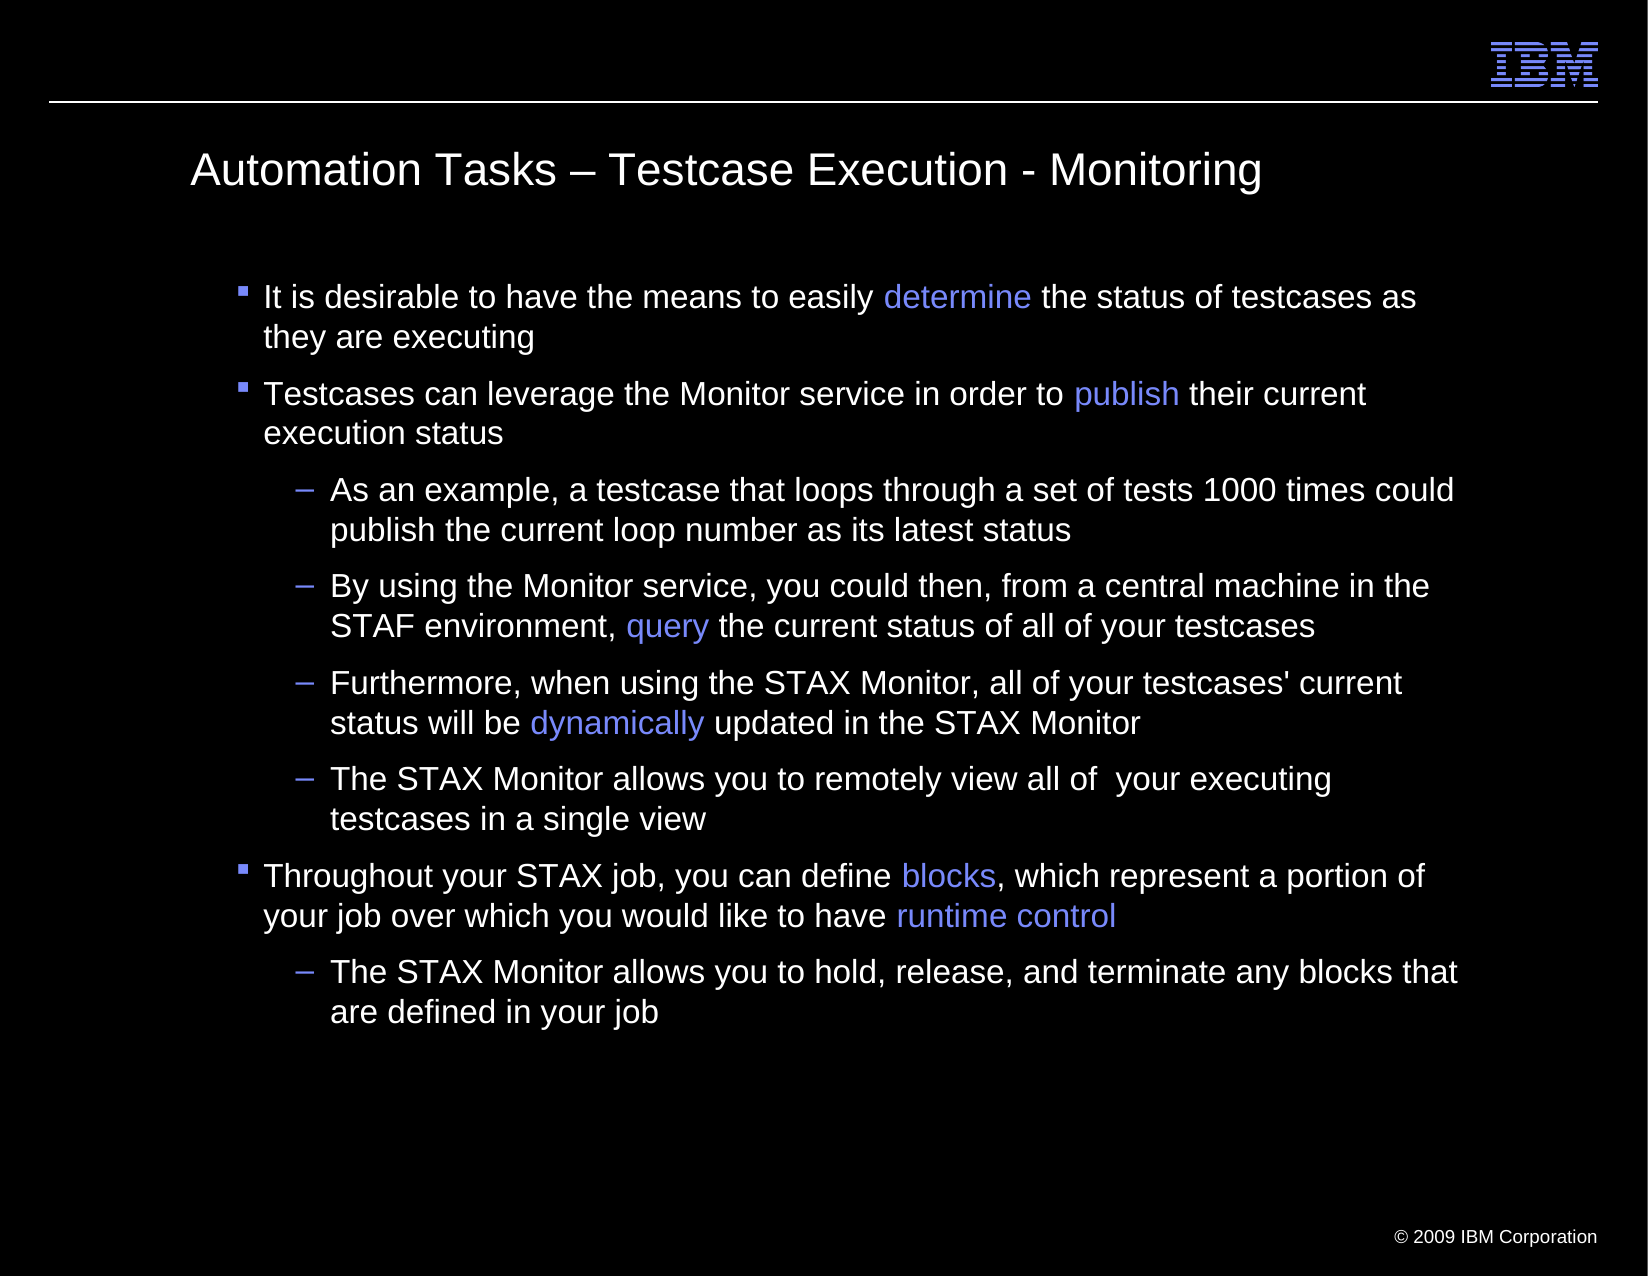

Automation Tasks – Testcase Execution - Monitoring
It is desirable to have the means to easily determine the status of testcases as they are executing
Testcases can leverage the Monitor service in order to publish their current execution status
As an example, a testcase that loops through a set of tests 1000 times could publish the current loop number as its latest status
By using the Monitor service, you could then, from a central machine in the STAF environment, query the current status of all of your testcases
Furthermore, when using the STAX Monitor, all of your testcases' current status will be dynamically updated in the STAX Monitor
The STAX Monitor allows you to remotely view all of your executing testcases in a single view
Throughout your STAX job, you can define blocks, which represent a portion of your job over which you would like to have runtime control
The STAX Monitor allows you to hold, release, and terminate any blocks that are defined in your job